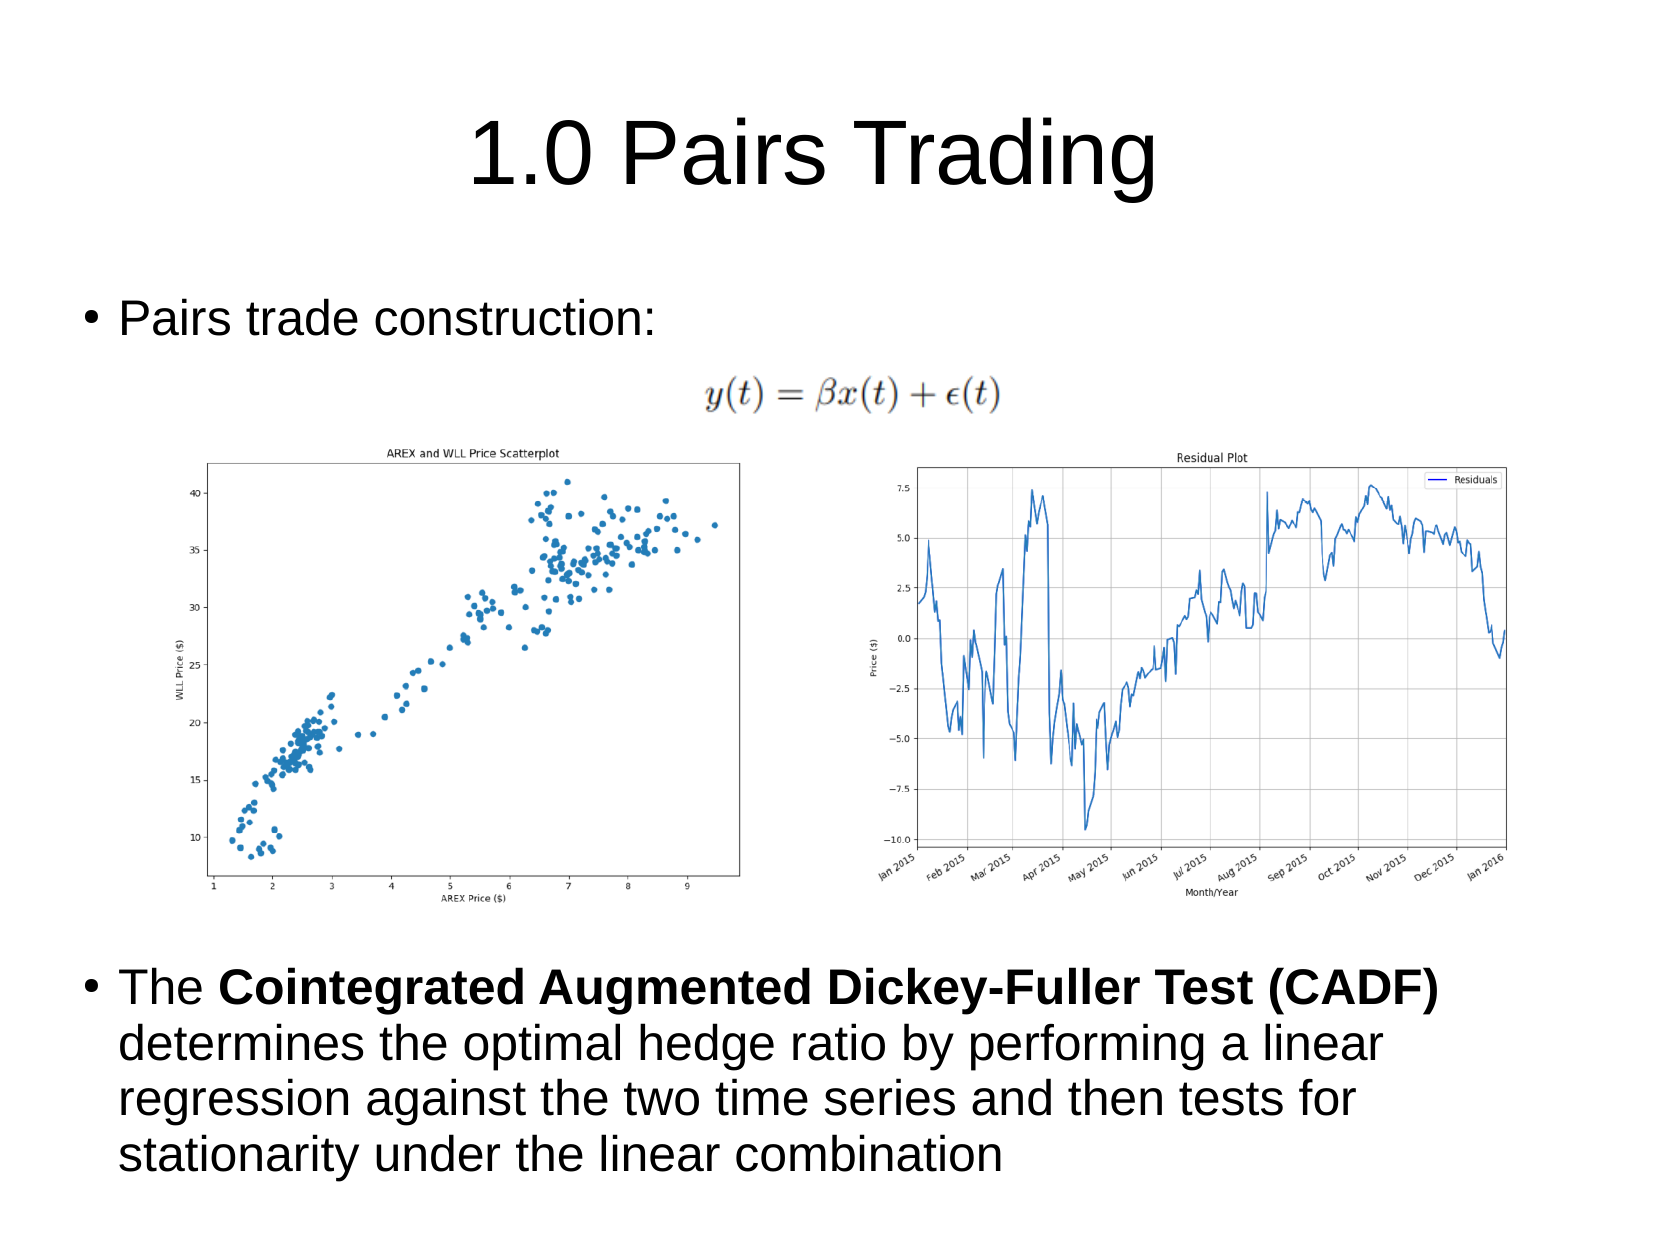

# 1.0 Pairs Trading
Pairs trade construction:
The Cointegrated Augmented Dickey-Fuller Test (CADF) determines the optimal hedge ratio by performing a linear regression against the two time series and then tests for stationarity under the linear combination